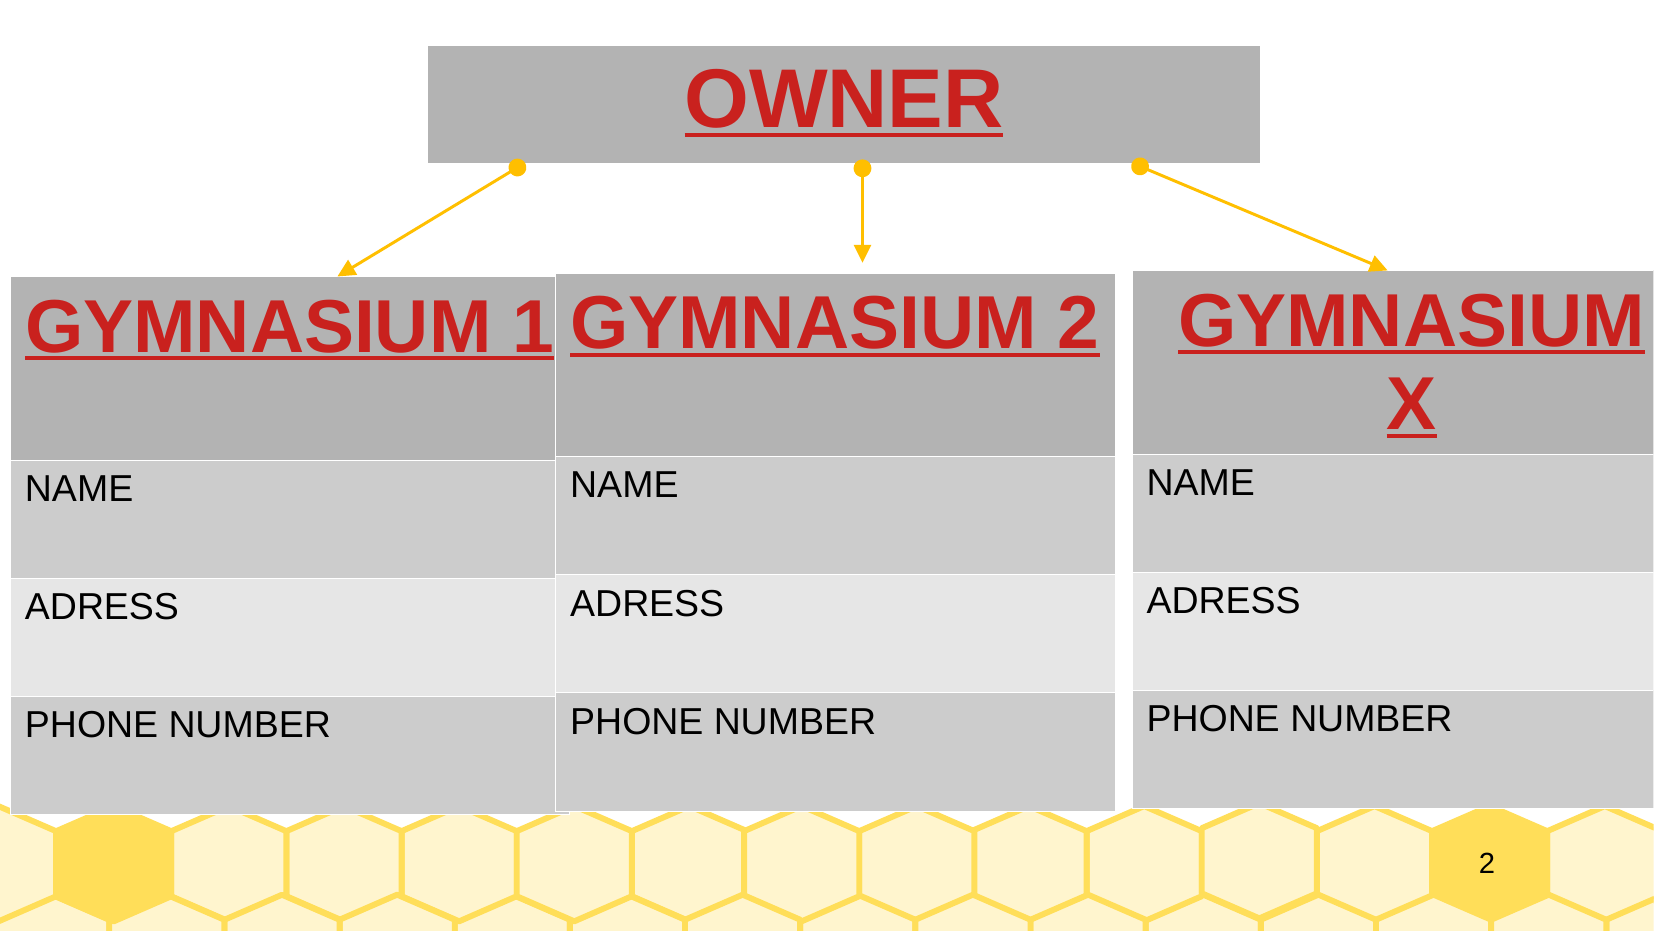

| OWNER |
| --- |
| GYMNASIUM X |
| --- |
| NAME |
| ADRESS |
| PHONE NUMBER |
| GYMNASIUM 2 |
| --- |
| NAME |
| ADRESS |
| PHONE NUMBER |
| GYMNASIUM 1 |
| --- |
| NAME |
| ADRESS |
| PHONE NUMBER |